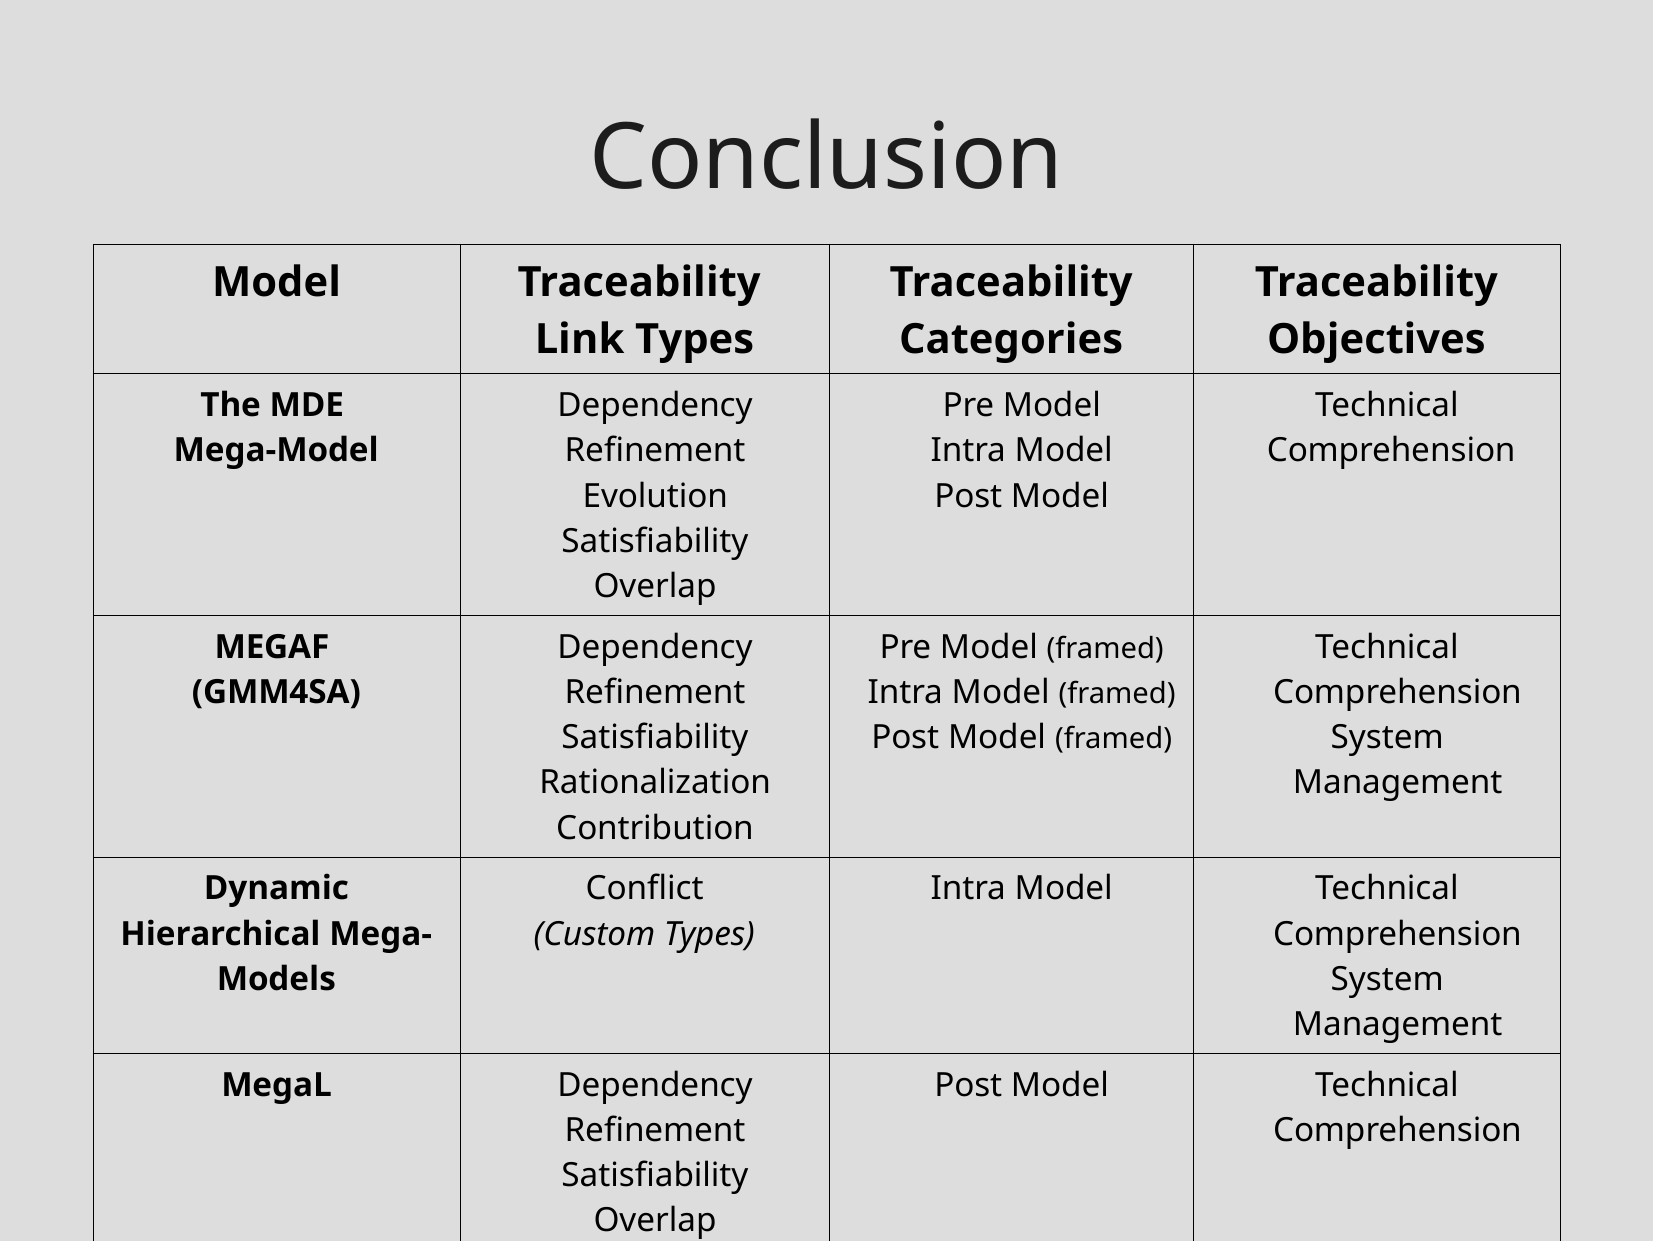

# Conclusion
| Model | Traceability Link Types | Traceability Categories | Traceability Objectives |
| --- | --- | --- | --- |
| The MDE Mega-Model | Dependency Refinement Evolution Satisfiability Overlap | Pre Model Intra Model Post Model | Technical Comprehension |
| MEGAF (GMM4SA) | Dependency Refinement Satisfiability Rationalization Contribution | Pre Model (framed) Intra Model (framed) Post Model (framed) | Technical Comprehension System Management |
| Dynamic Hierarchical Mega-Models | Conflict (Custom Types) | Intra Model | Technical Comprehension System Management |
| MegaL | Dependency Refinement Satisfiability Overlap Evolution (implicit) | Post Model | Technical Comprehension |